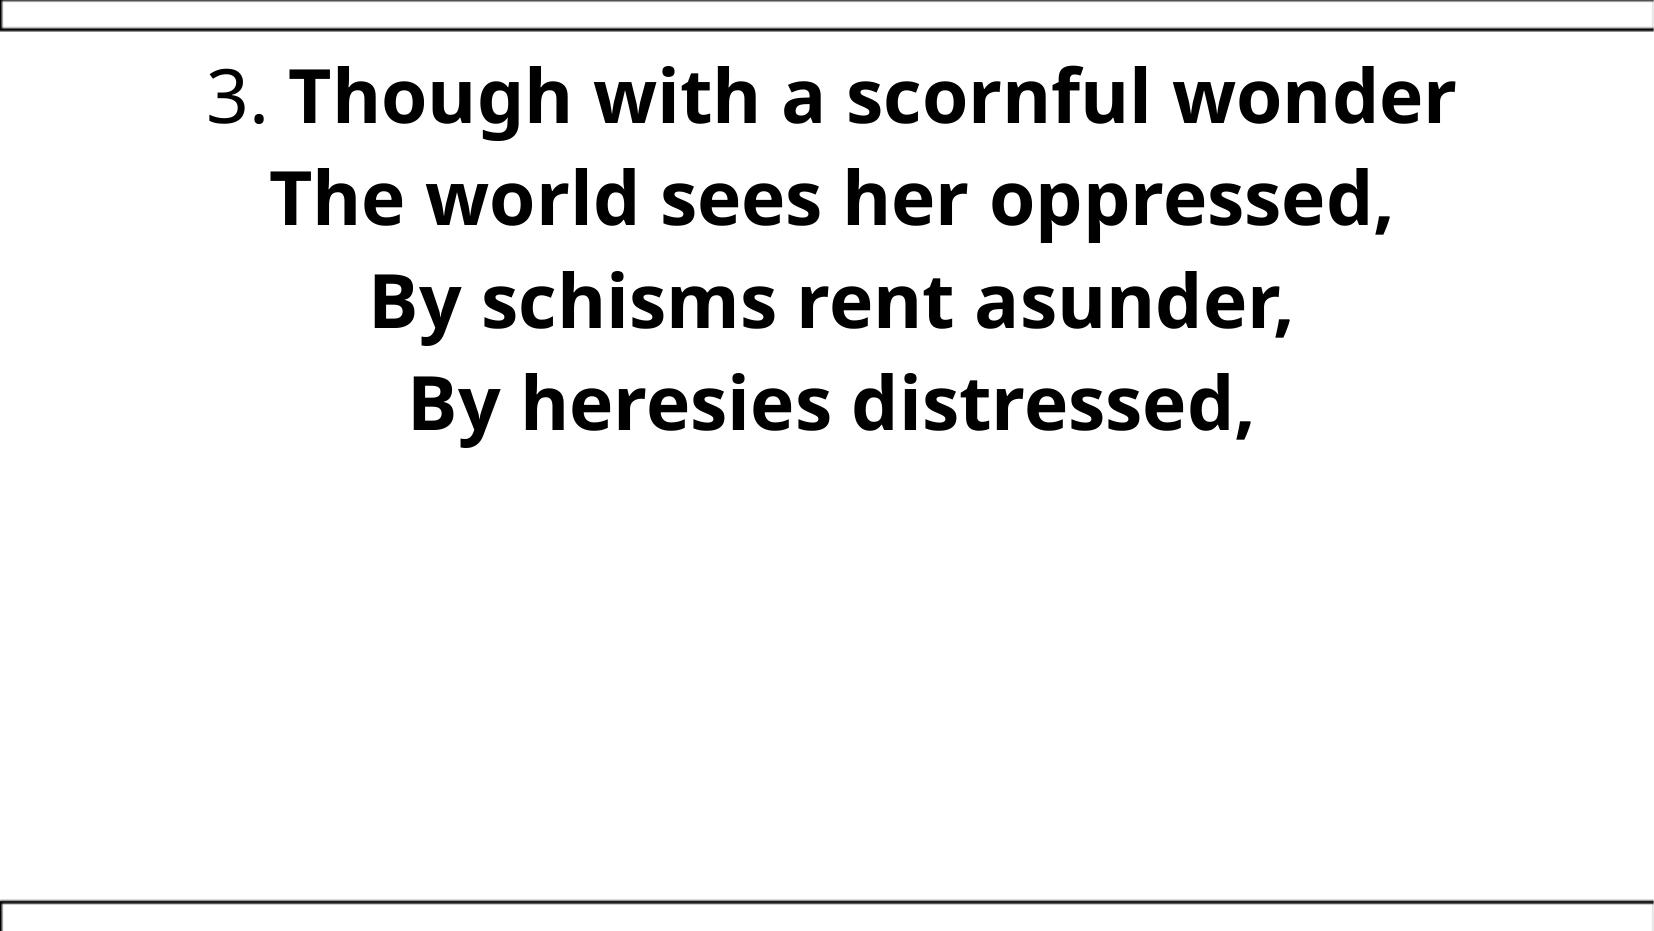

3. Though with a scornful wonder
The world sees her oppressed,
By schisms rent asunder,
By heresies distressed,